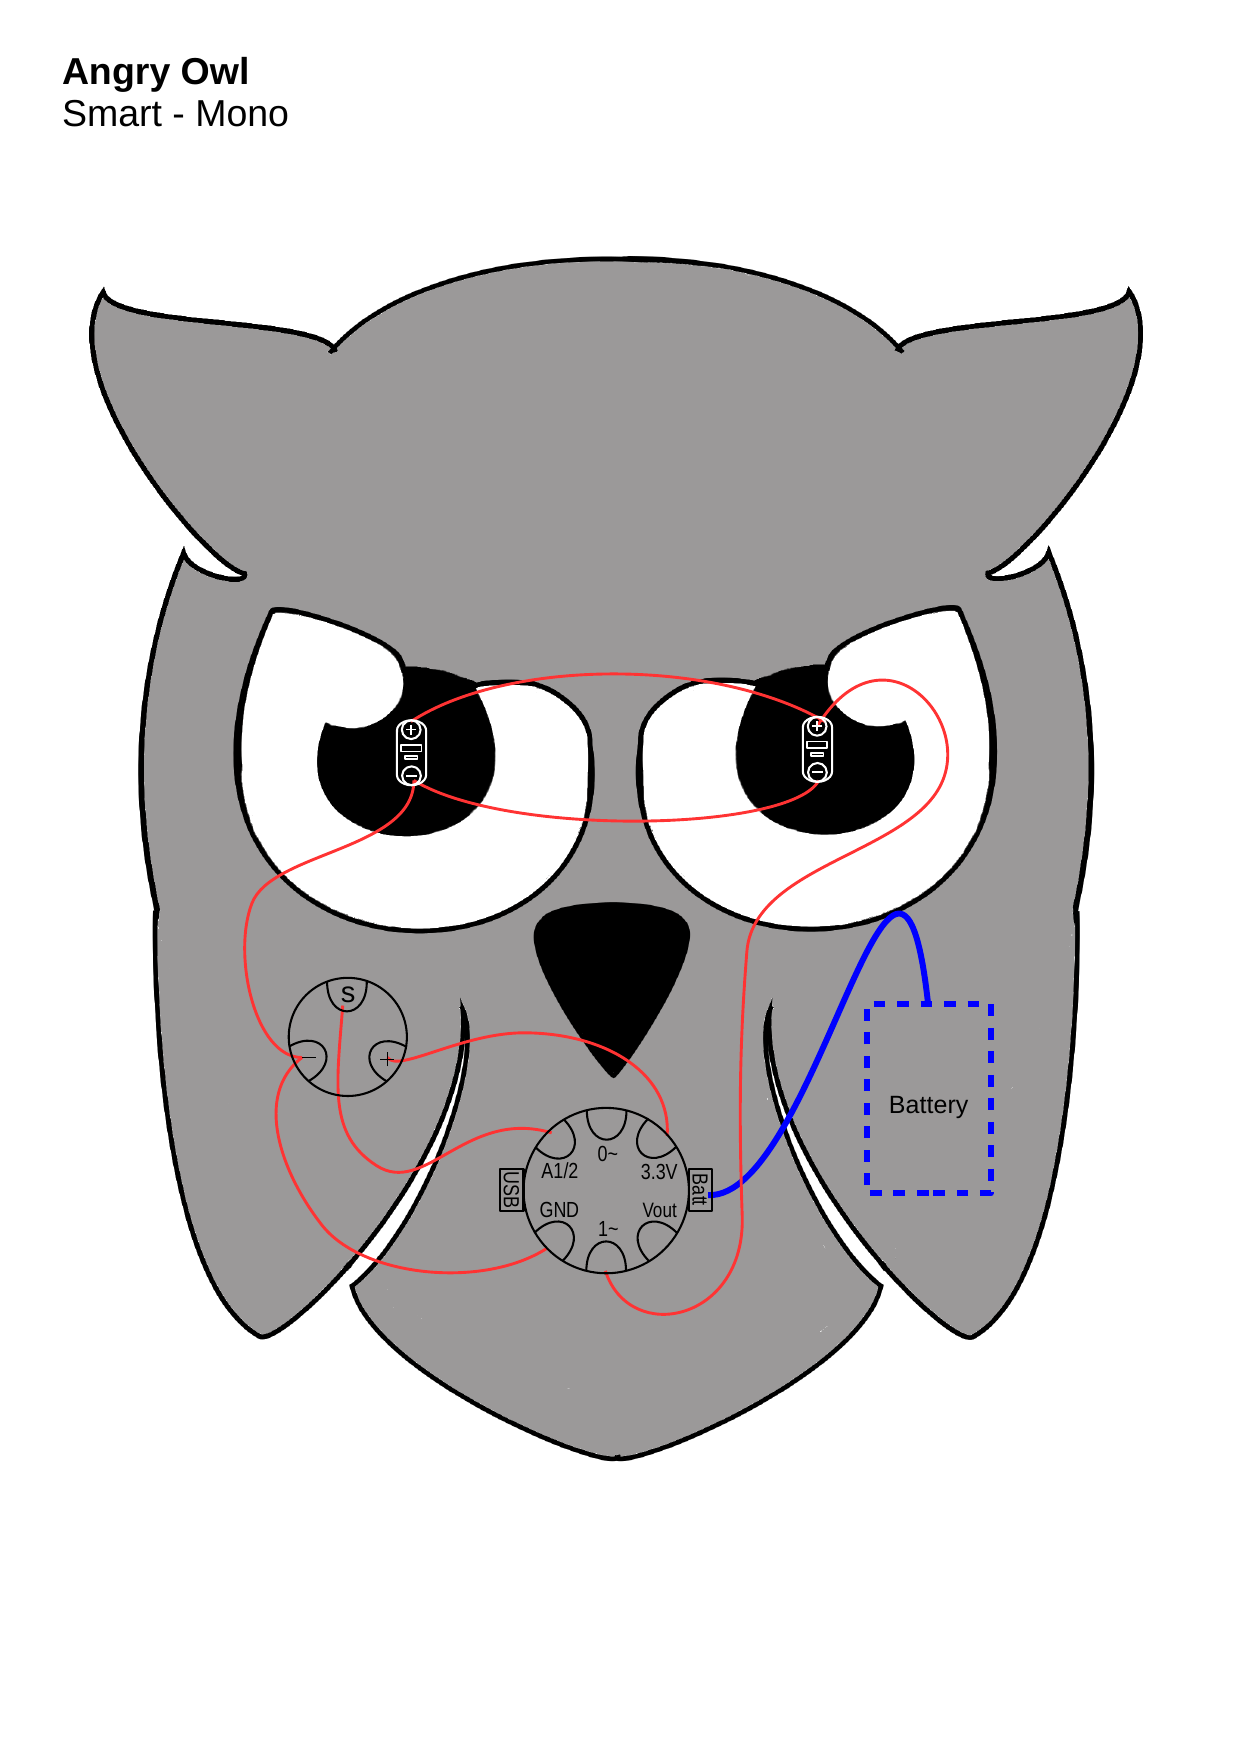

Angry Owl
Smart - Mono
s
Battery
0~
A1/2
3.3V
USB
Batt
GND
Vout
1~